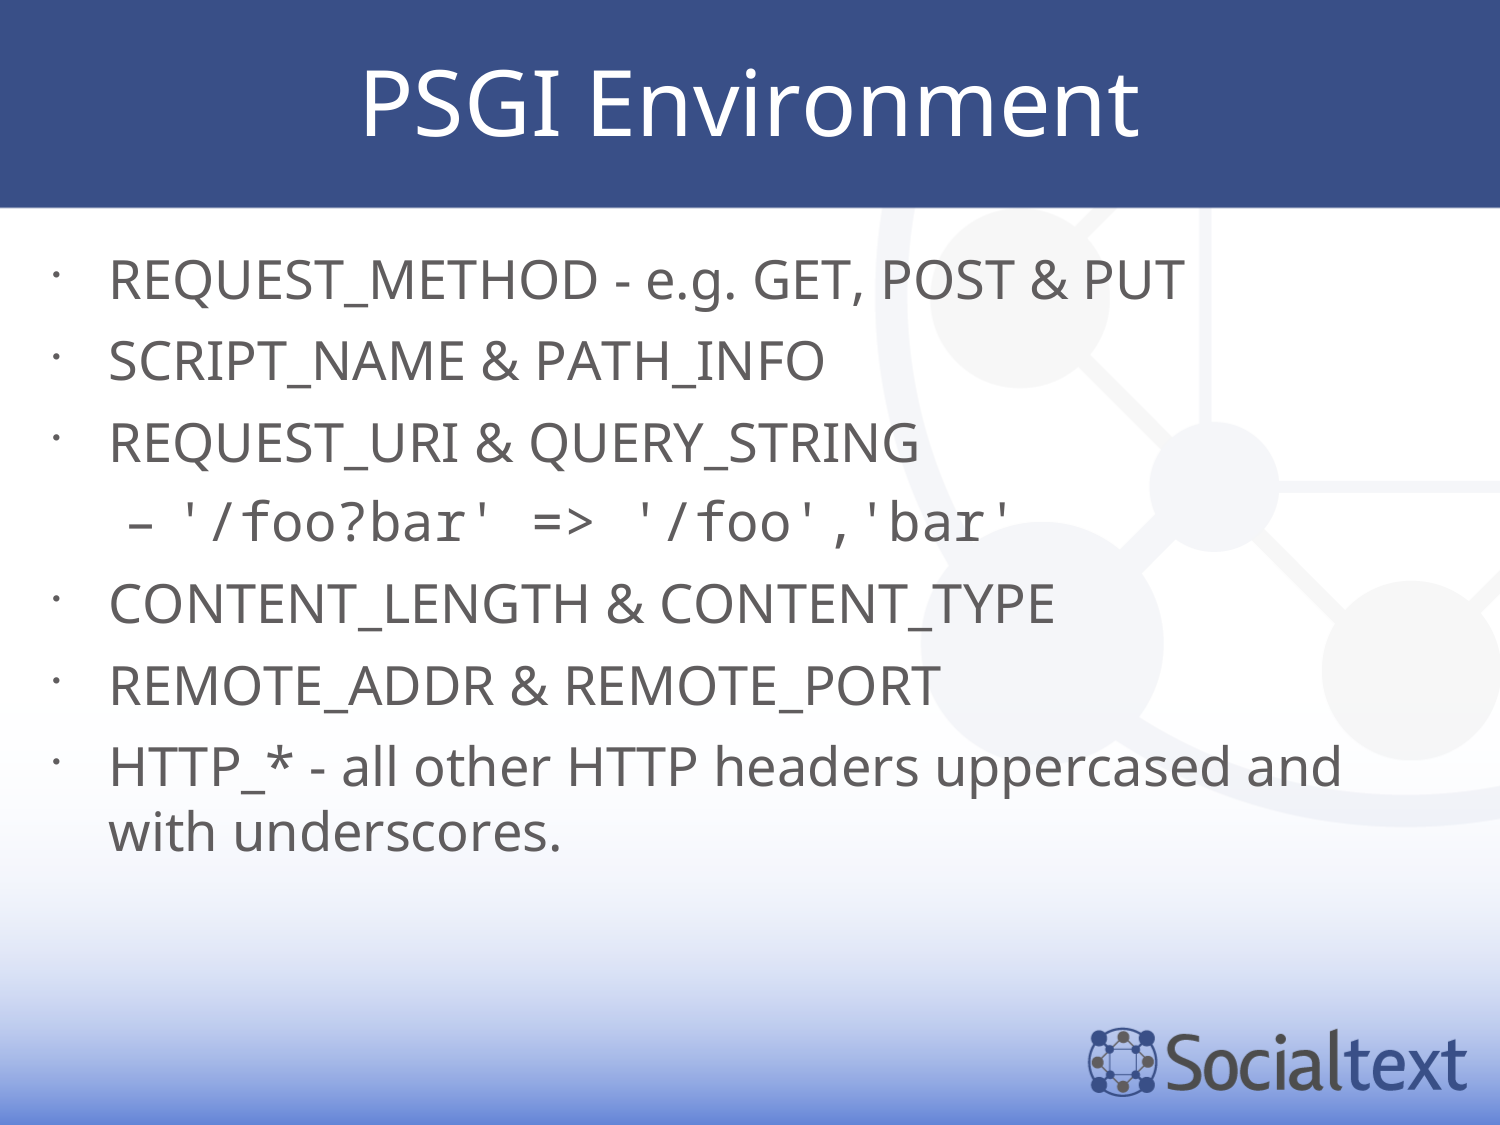

# PSGI Environment
REQUEST_METHOD - e.g. GET, POST & PUT
SCRIPT_NAME & PATH_INFO
REQUEST_URI & QUERY_STRING
'/foo?bar' => '/foo','bar'
CONTENT_LENGTH & CONTENT_TYPE
REMOTE_ADDR & REMOTE_PORT
HTTP_* - all other HTTP headers uppercased and with underscores.